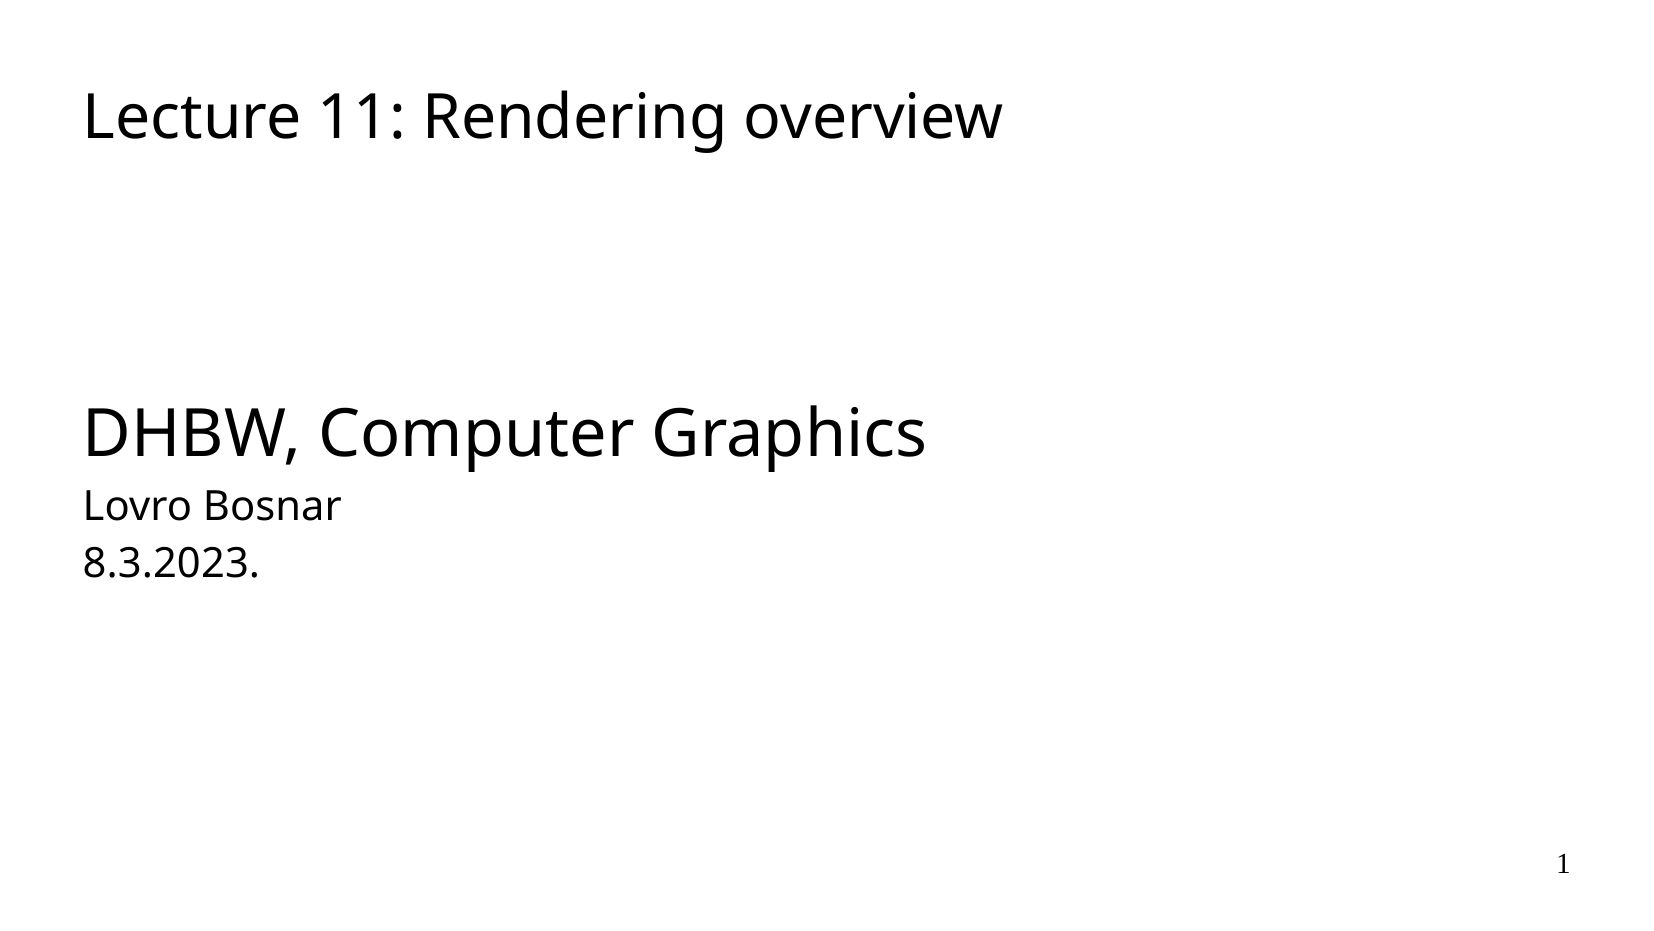

Lecture 11: Rendering overview
# DHBW, Computer Graphics
Lovro Bosnar
8.3.2023.
1